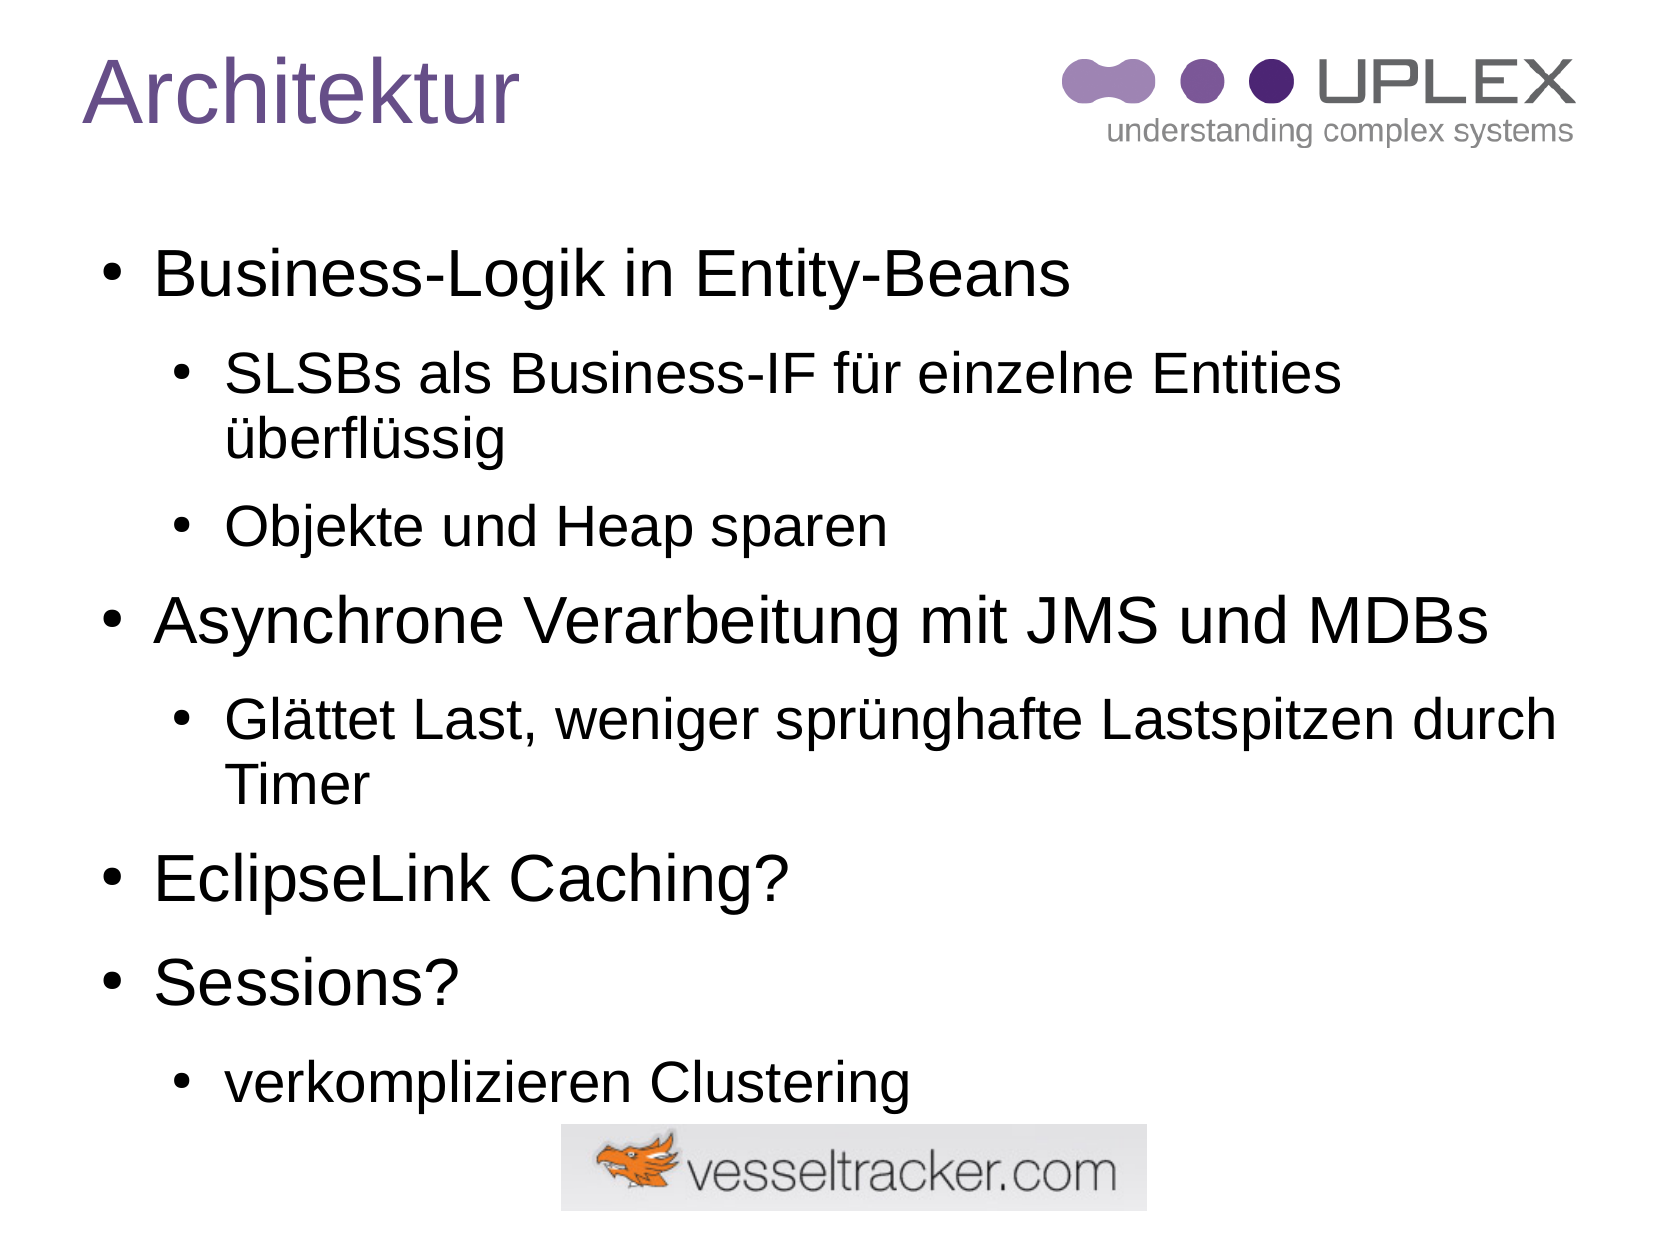

# Architektur
Business-Logik in Entity-Beans
SLSBs als Business-IF für einzelne Entities überflüssig
Objekte und Heap sparen
Asynchrone Verarbeitung mit JMS und MDBs
Glättet Last, weniger sprünghafte Lastspitzen durch Timer
EclipseLink Caching?
Sessions?
verkomplizieren Clustering